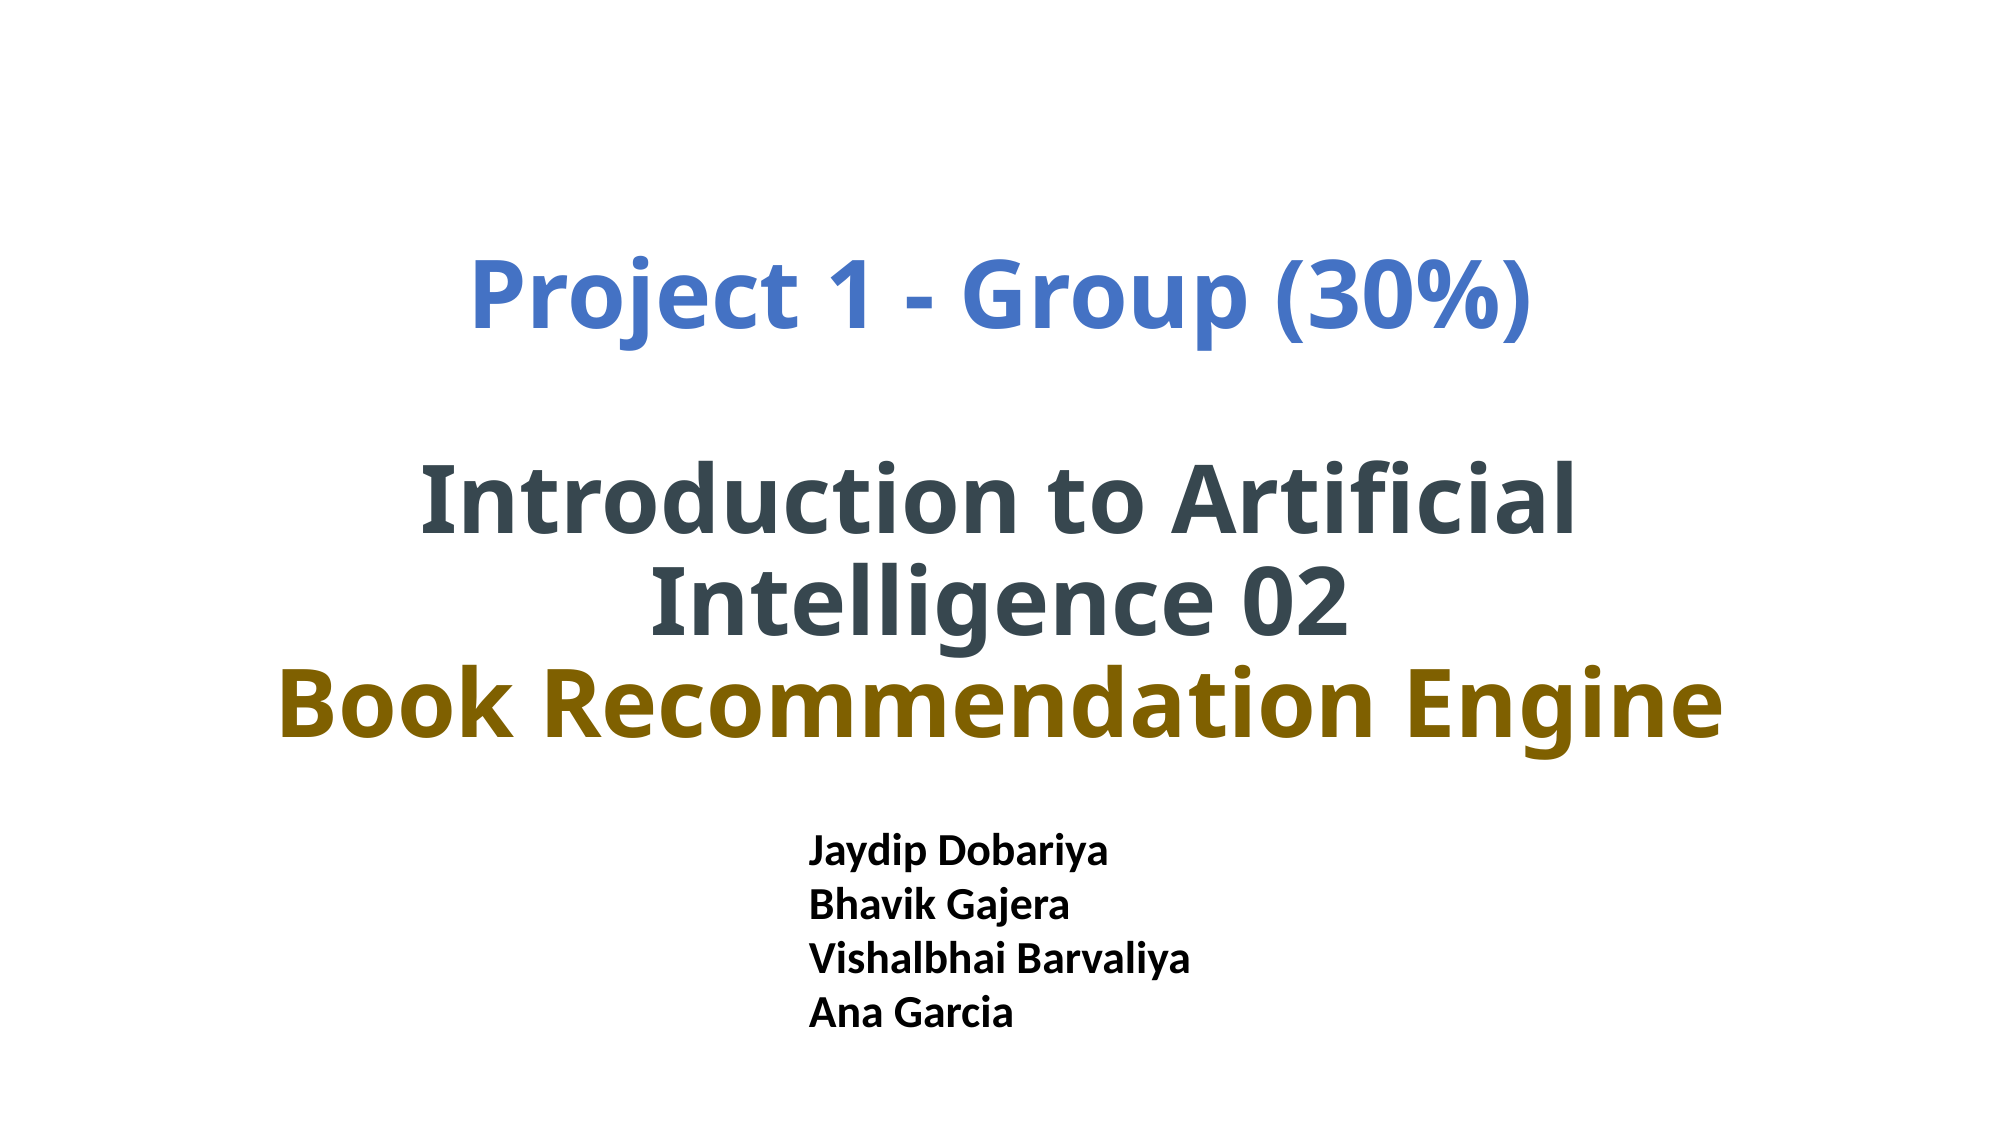

# Project 1 - Group (30%) Introduction to Artificial Intelligence 02 Book Recommendation Engine
Jaydip Dobariya
Bhavik Gajera
Vishalbhai Barvaliya
Ana Garcia